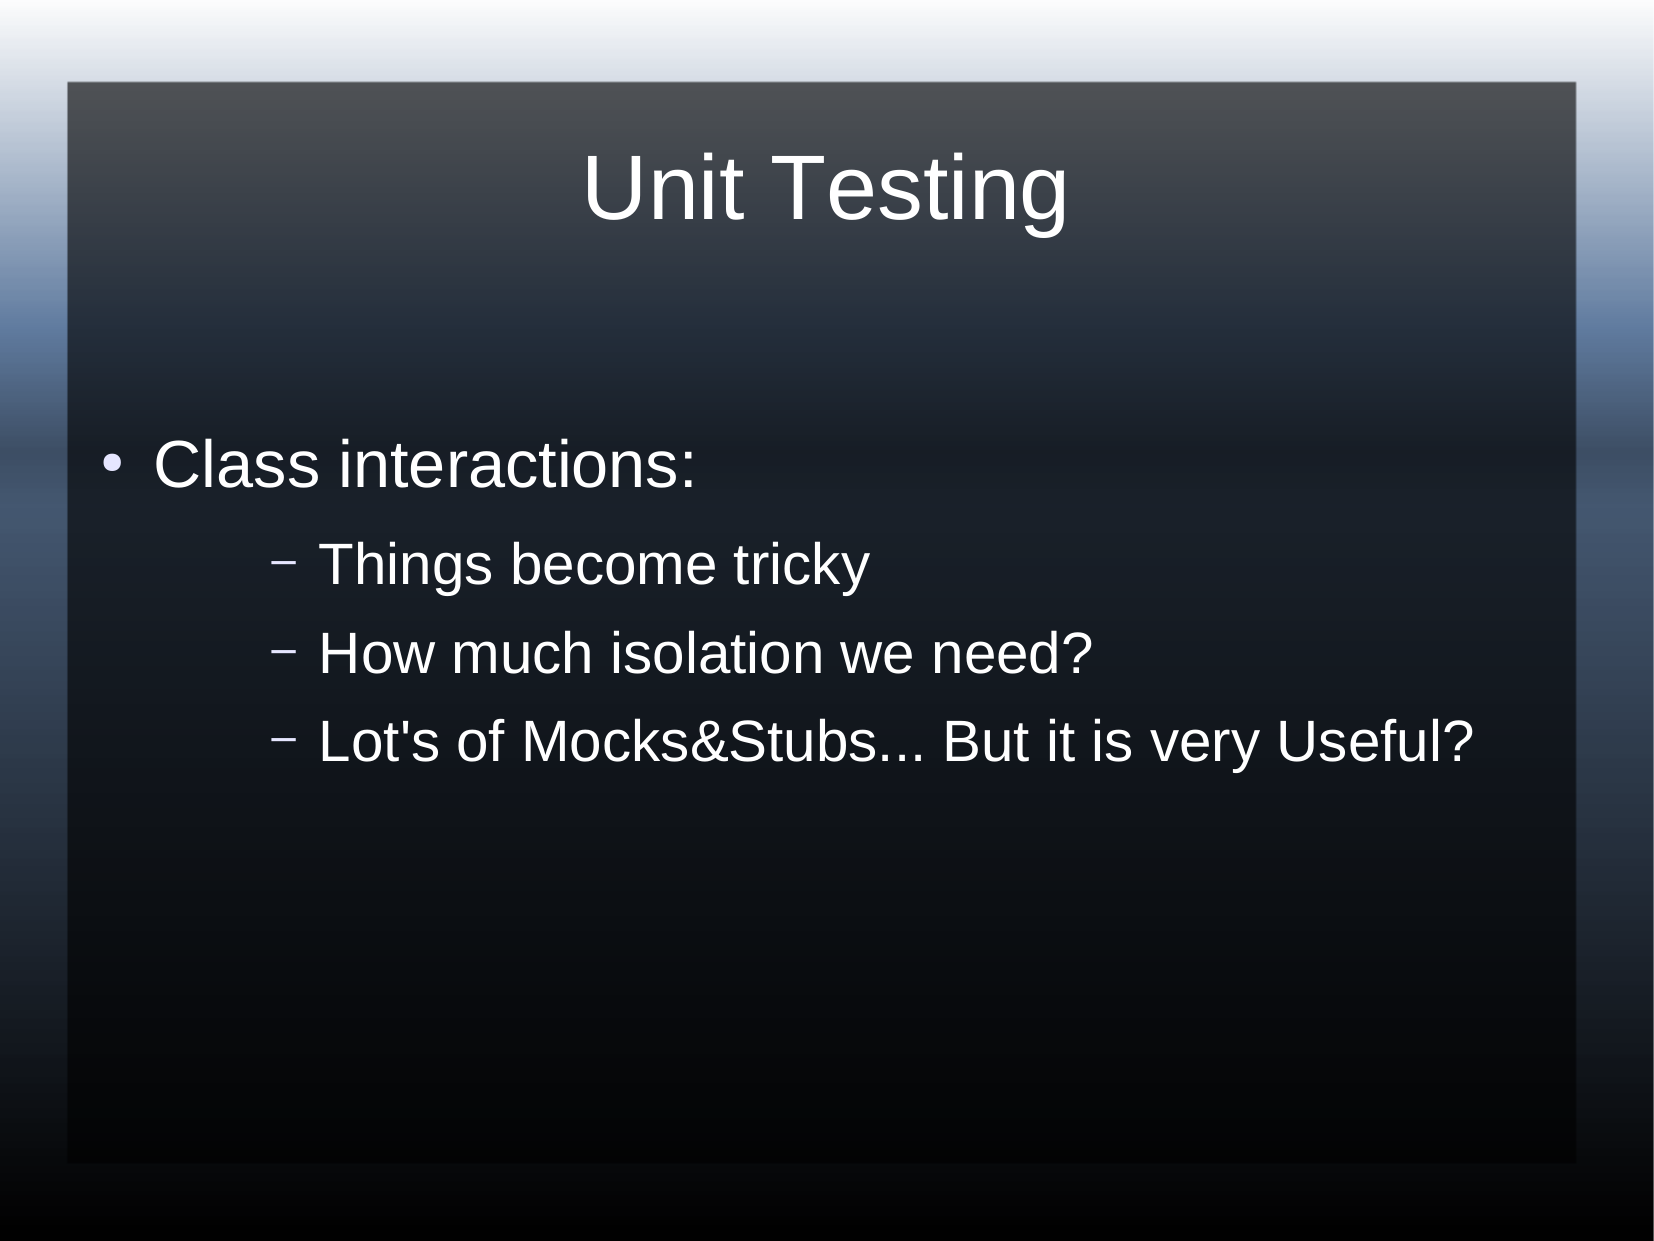

# Unit Testing
Class interactions:
Things become tricky
How much isolation we need?
Lot's of Mocks&Stubs... But it is very Useful?